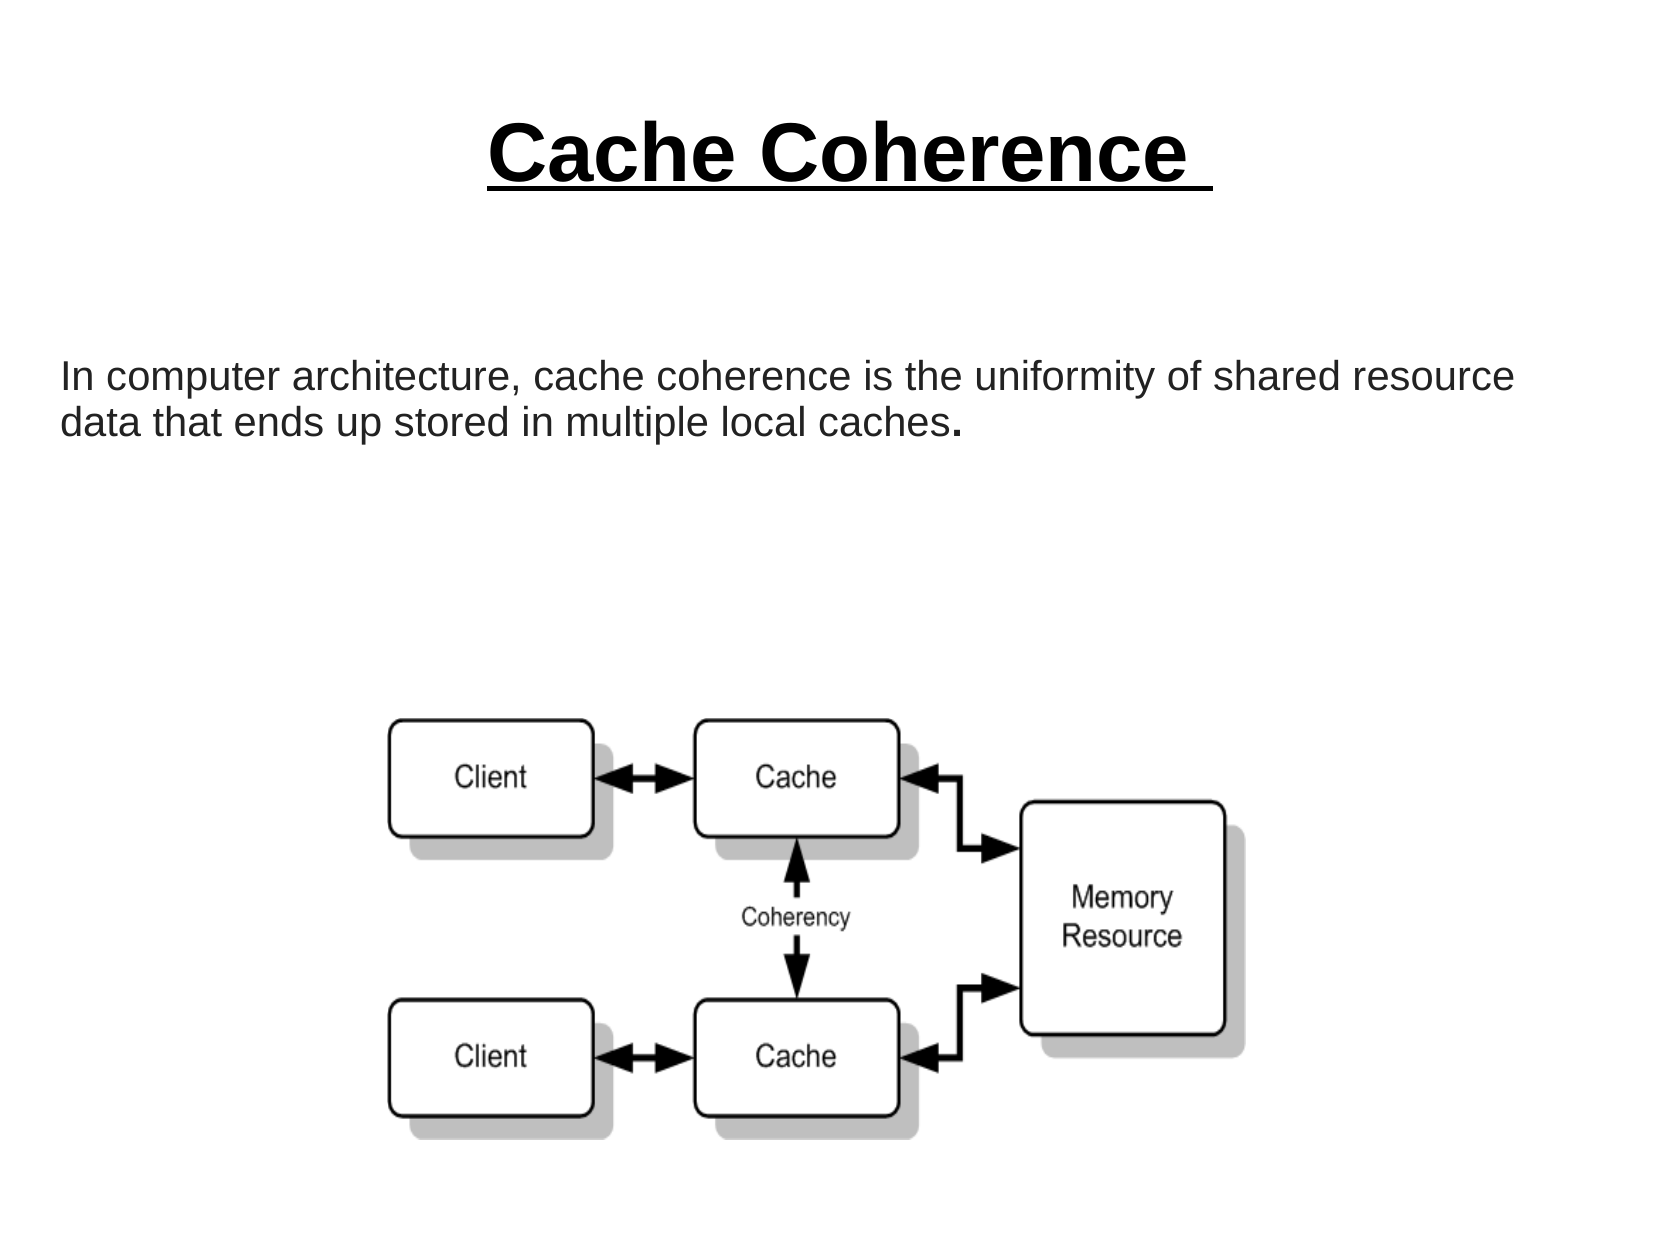

# Cache Coherence
In computer architecture, cache coherence is the uniformity of shared resource data that ends up stored in multiple local caches.